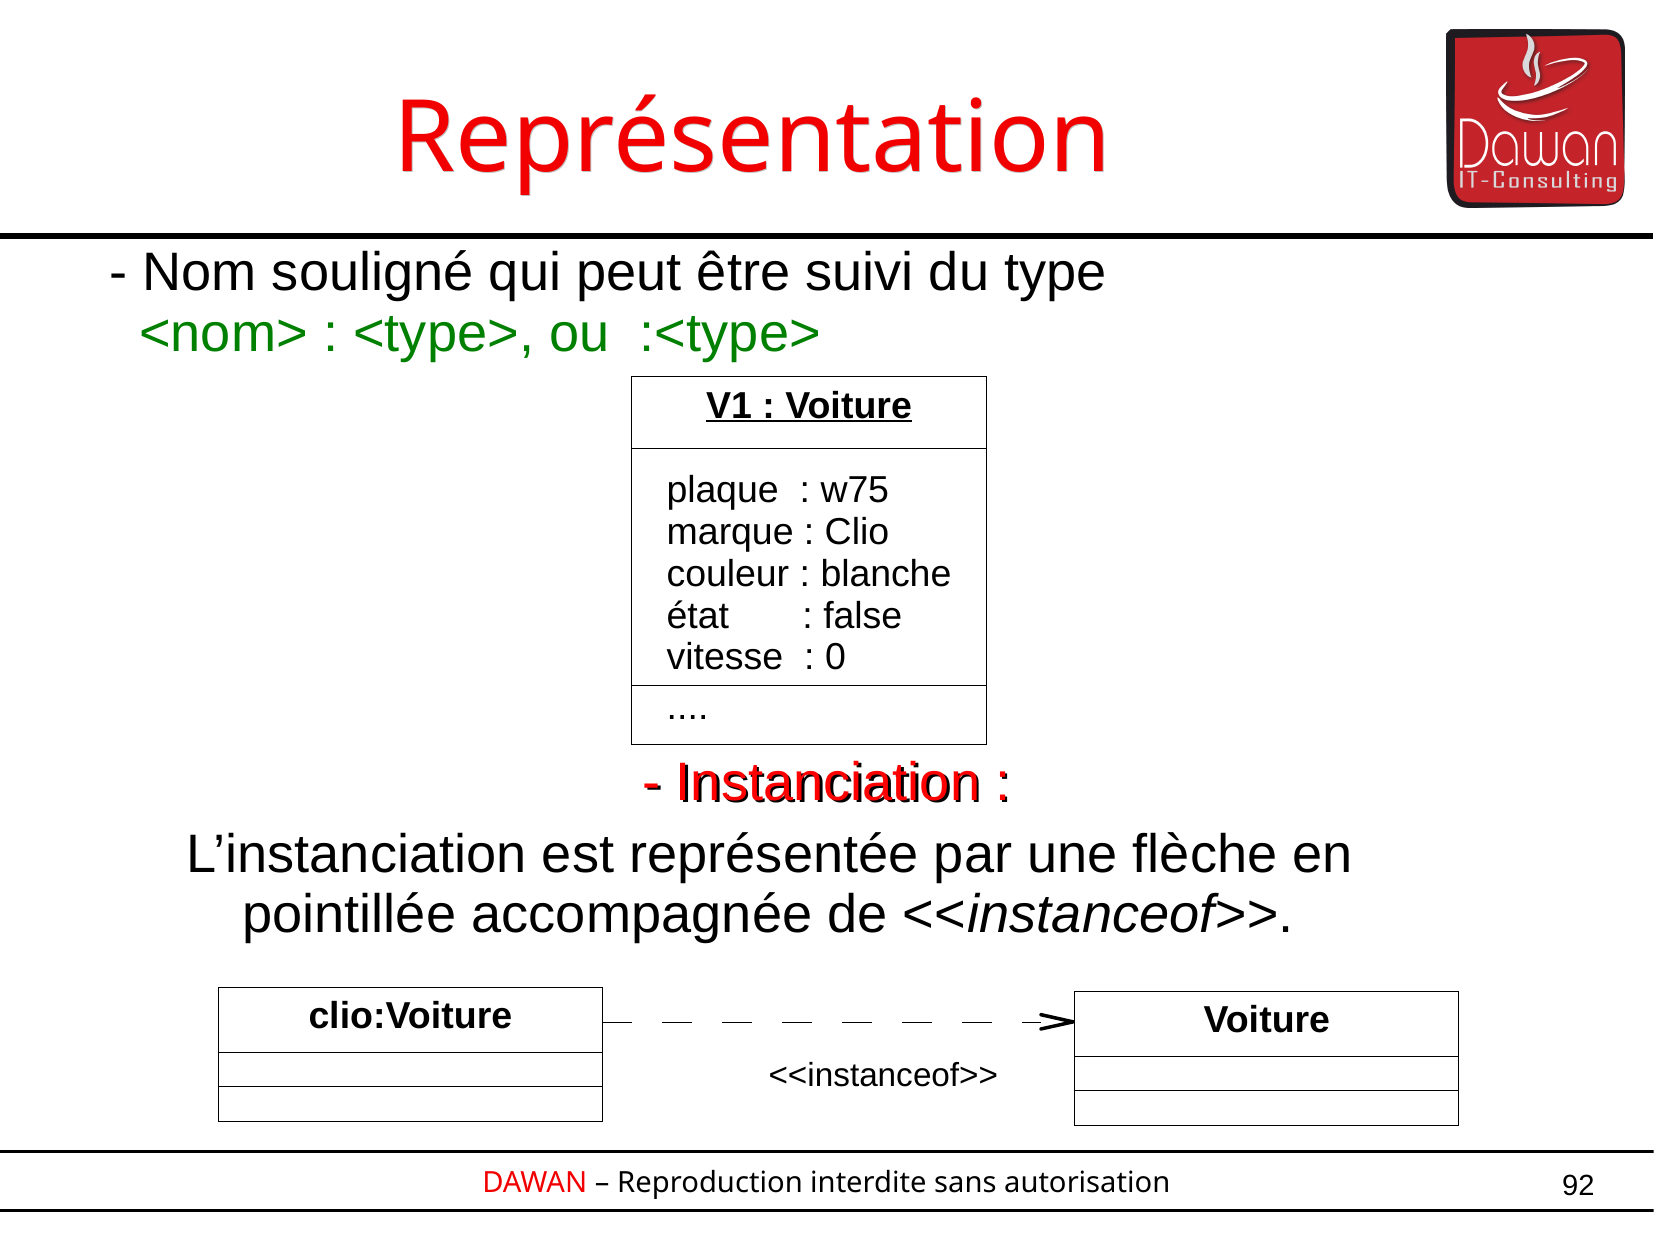

# Représentation
- Nom souligné qui peut être suivi du type
 <nom> : <type>, ou :<type>
V1 : Voiture
plaque : w75
marque : Clio
couleur : blanche
état : false
vitesse : 0
....
- Instanciation :
L’instanciation est représentée par une flèche en pointillée accompagnée de <<instanceof>>.
clio:Voiture
Voiture
 <<instanceof>>
92